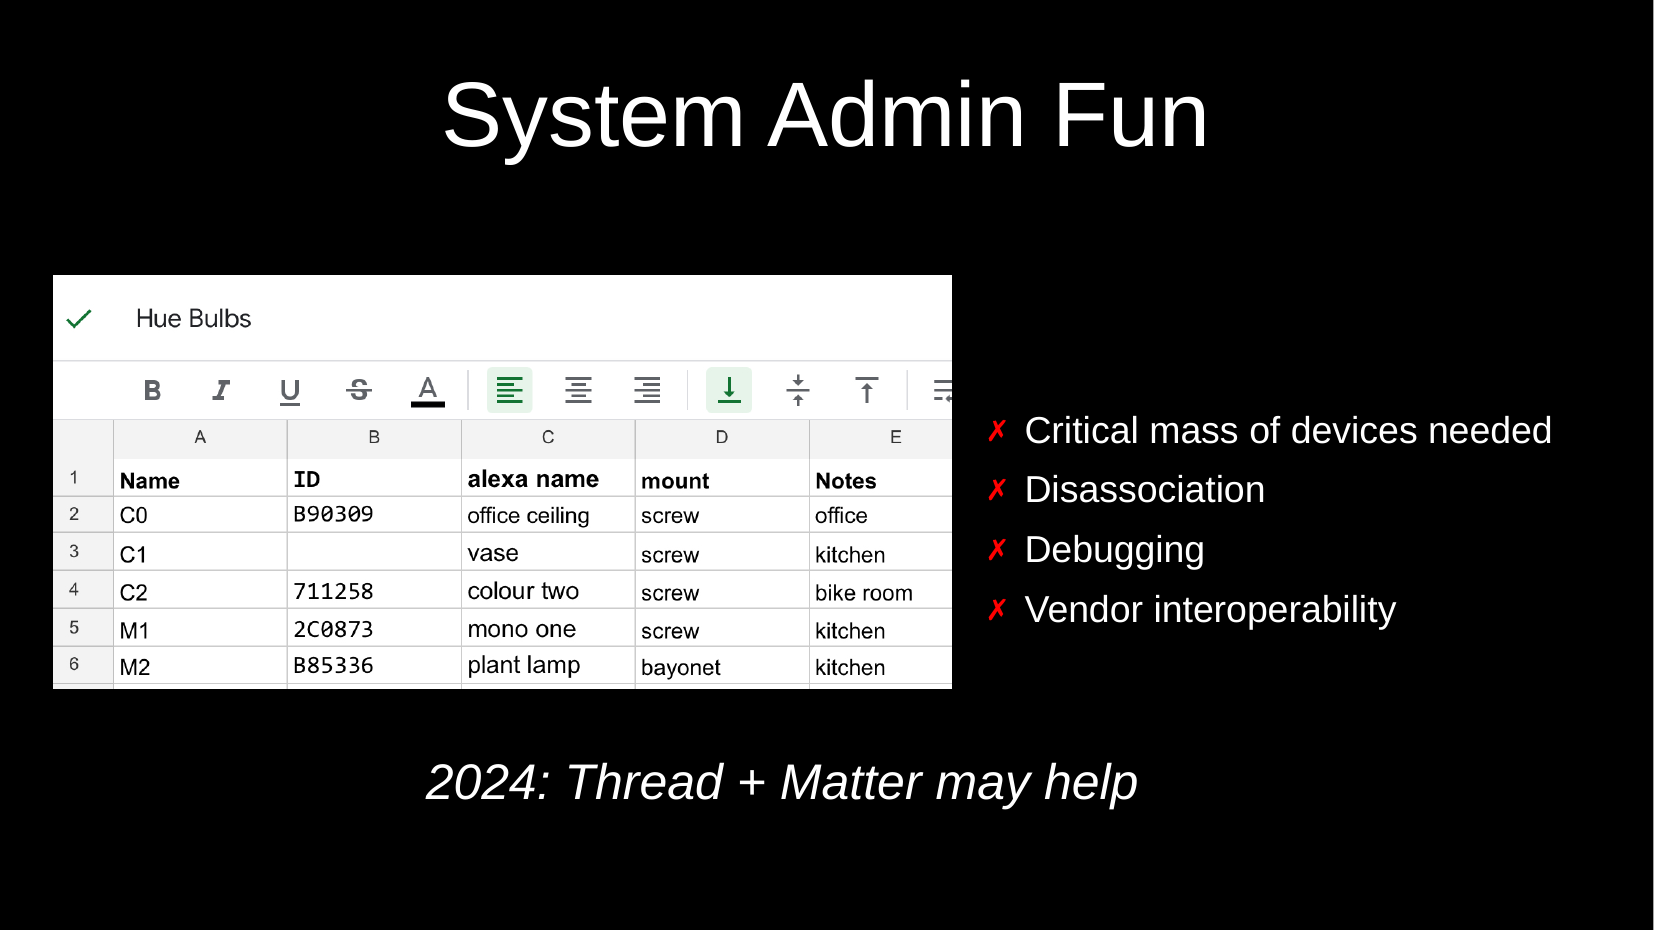

# System Admin Fun
Critical mass of devices needed
Disassociation
Debugging
Vendor interoperability
2024: Thread + Matter may help